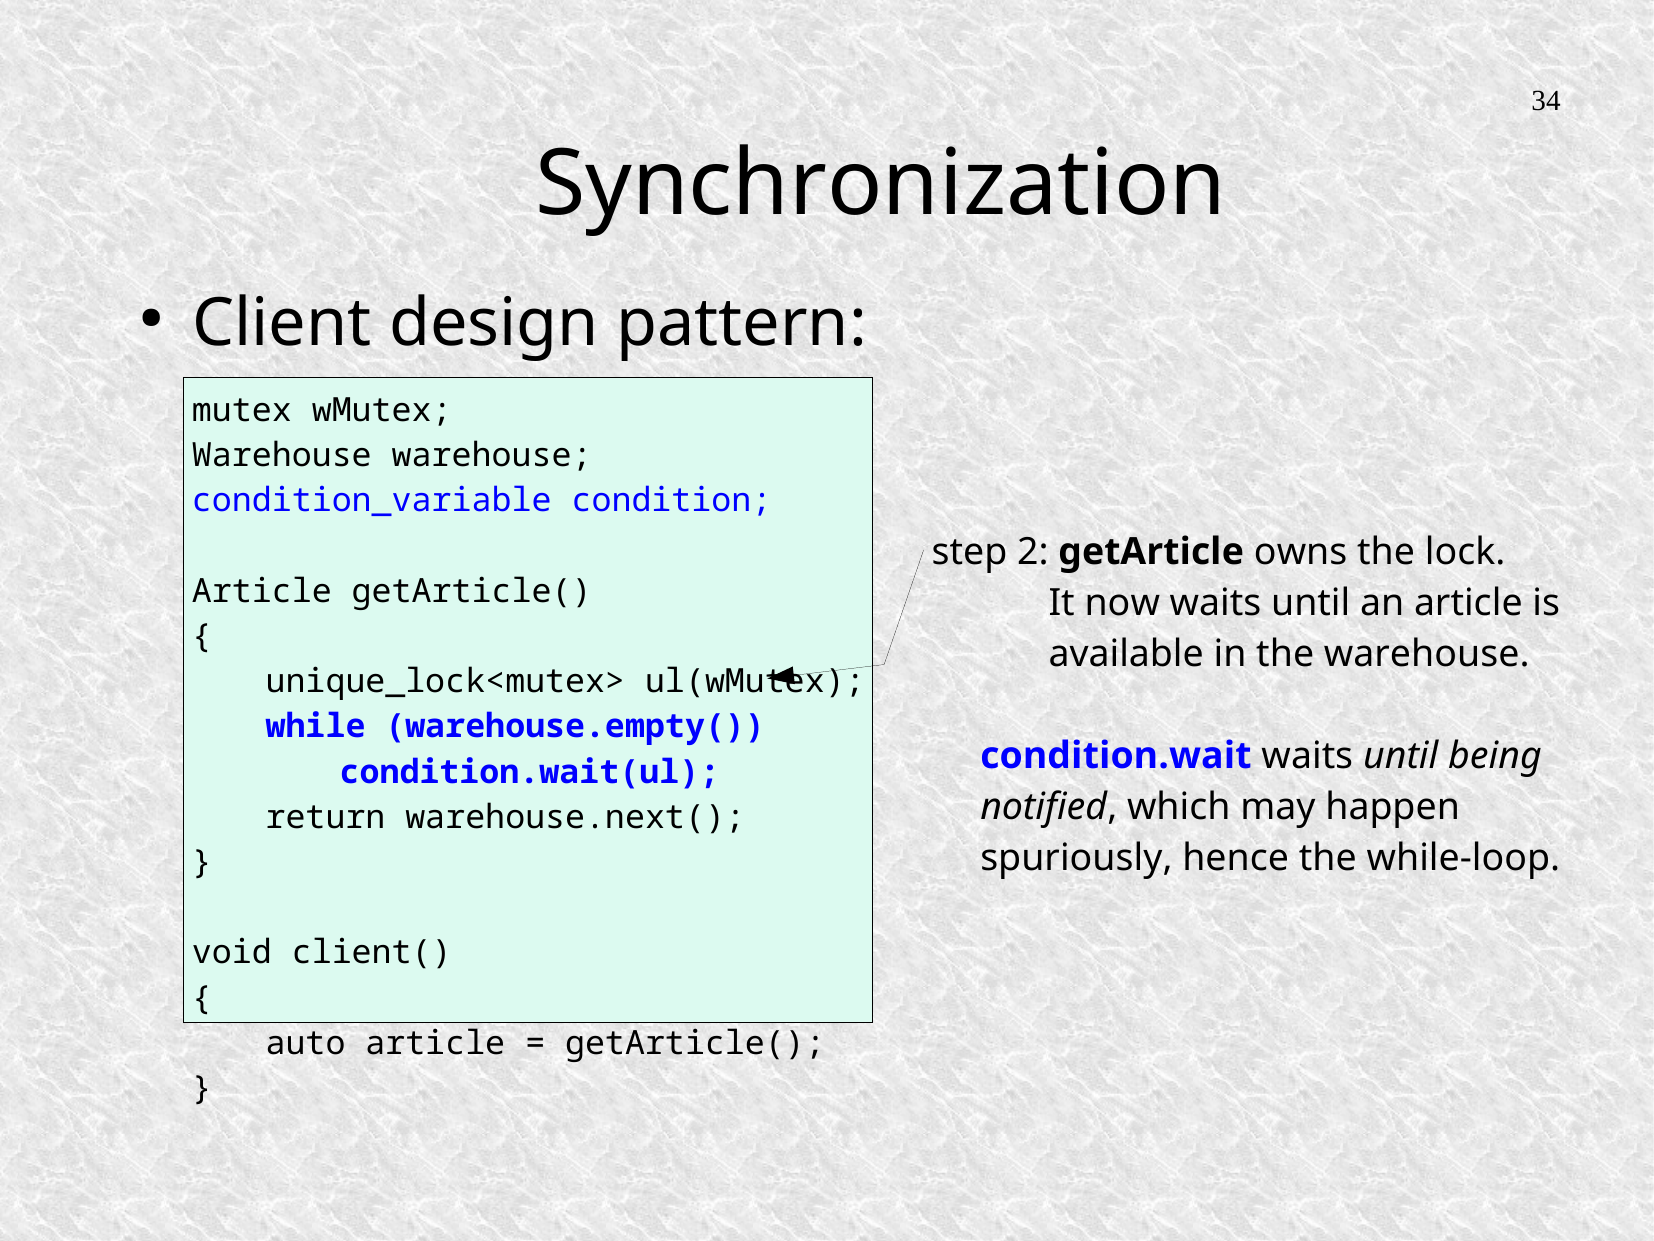

# Synchronization
34
Client design pattern:
mutex wMutex;
Warehouse warehouse;
condition_variable condition;
Article getArticle()
{
	unique_lock<mutex> ul(wMutex);
	while (warehouse.empty())
		condition.wait(ul);
	return warehouse.next();
}
void client()
{
	auto article = getArticle();
}
step 2: getArticle owns the lock.
 It now waits until an article is
 available in the warehouse.
 condition.wait waits until being
 notified, which may happen
 spuriously, hence the while-loop.